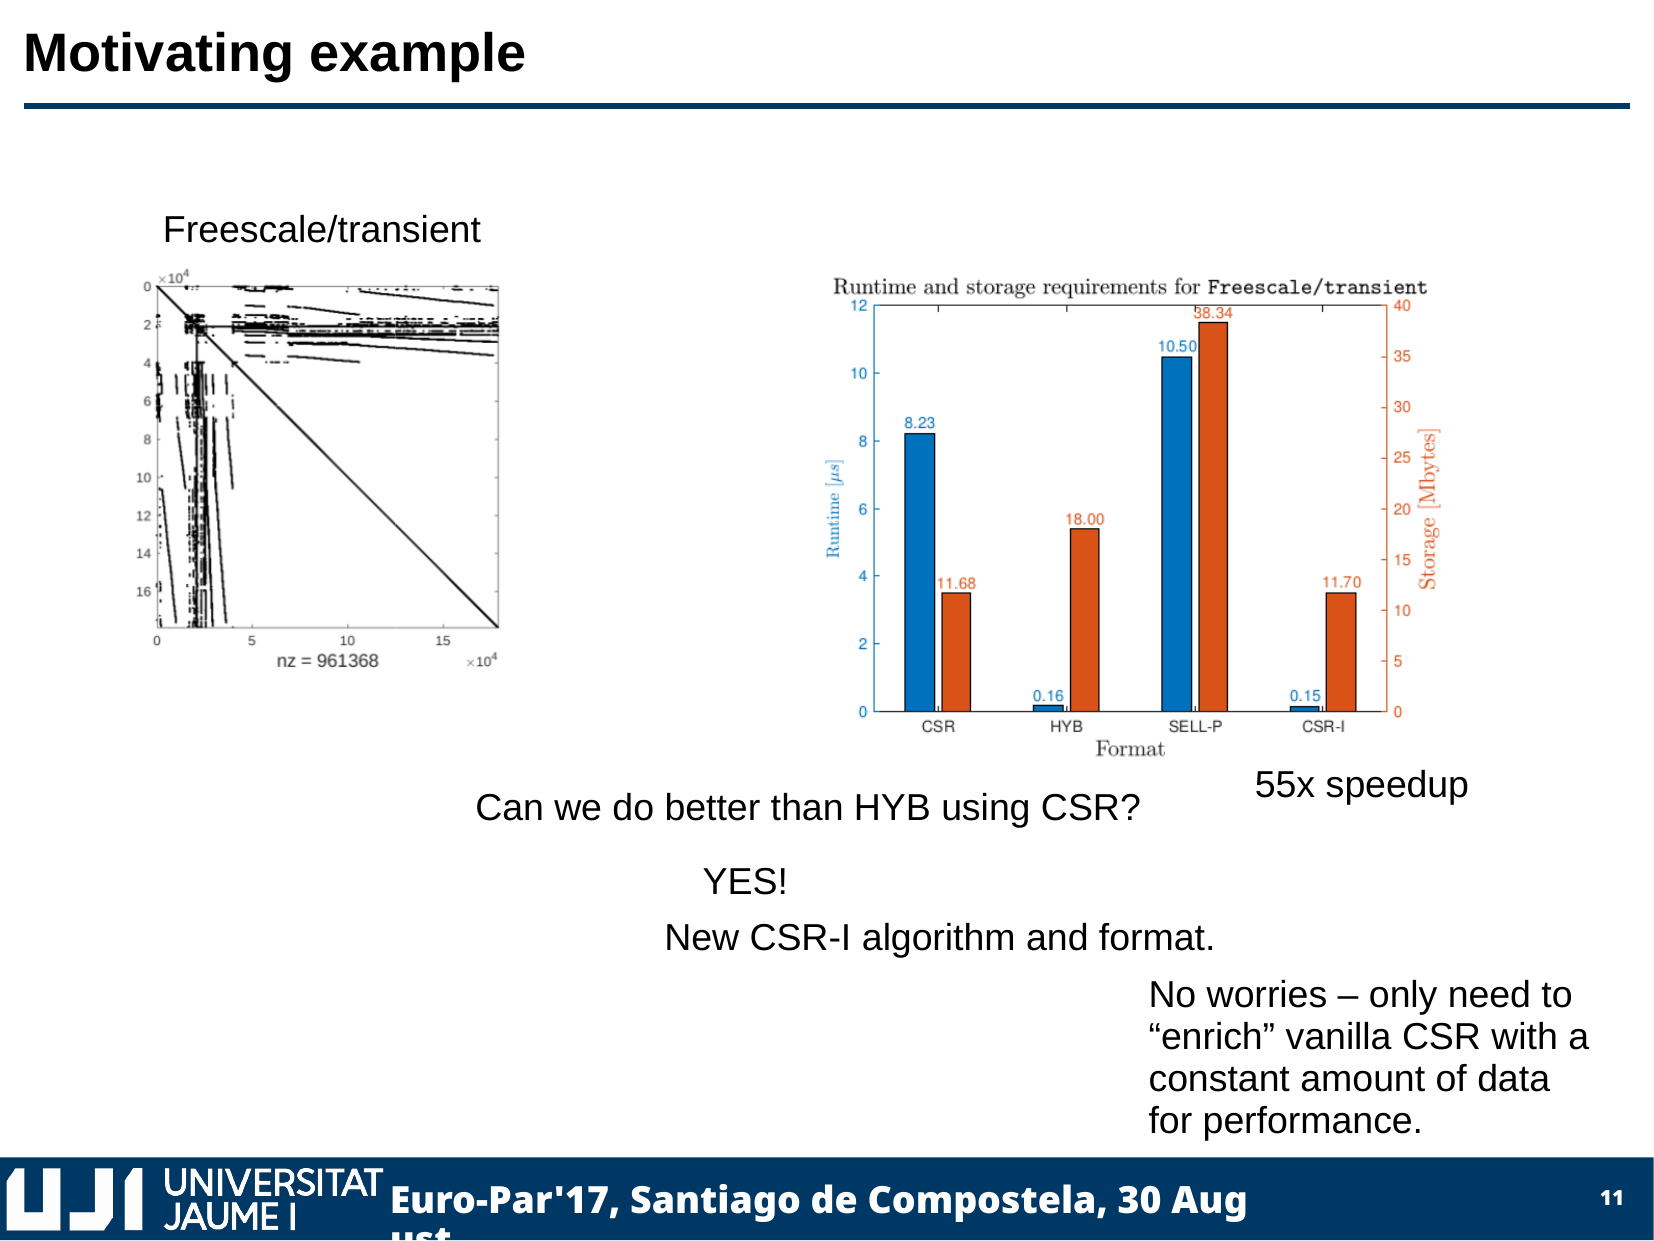

# Motivating example
Freescale/transient
55x speedup
Can we do better than HYB using CSR?
YES!
New CSR-I algorithm and format.
No worries – only need to “enrich” vanilla CSR with a constant amount of data for performance.
Euro-Par'17, Santiago de Compostela, 30 August
11